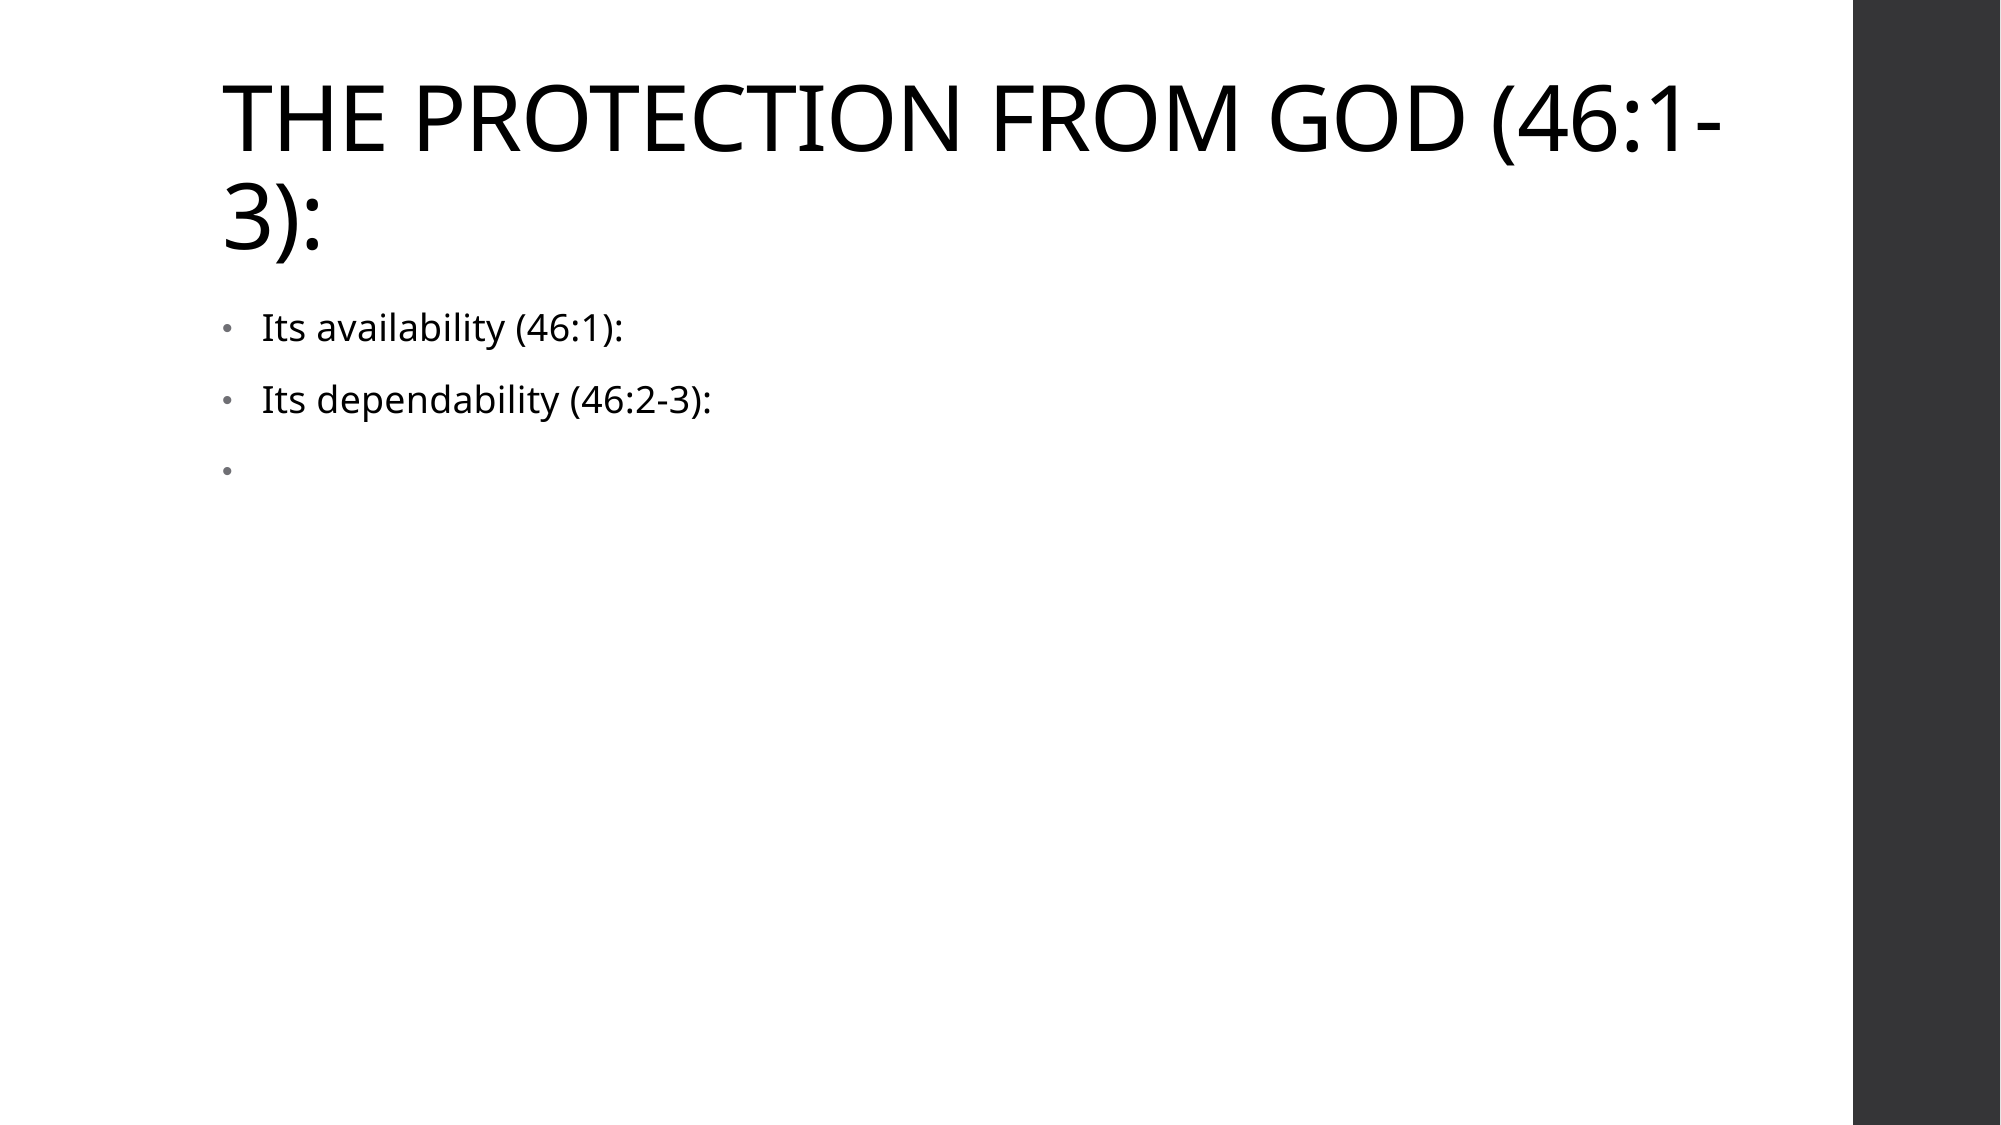

# THE PROTECTION FROM GOD (46:1-3):
 Its availability (46:1):
 Its dependability (46:2-3):